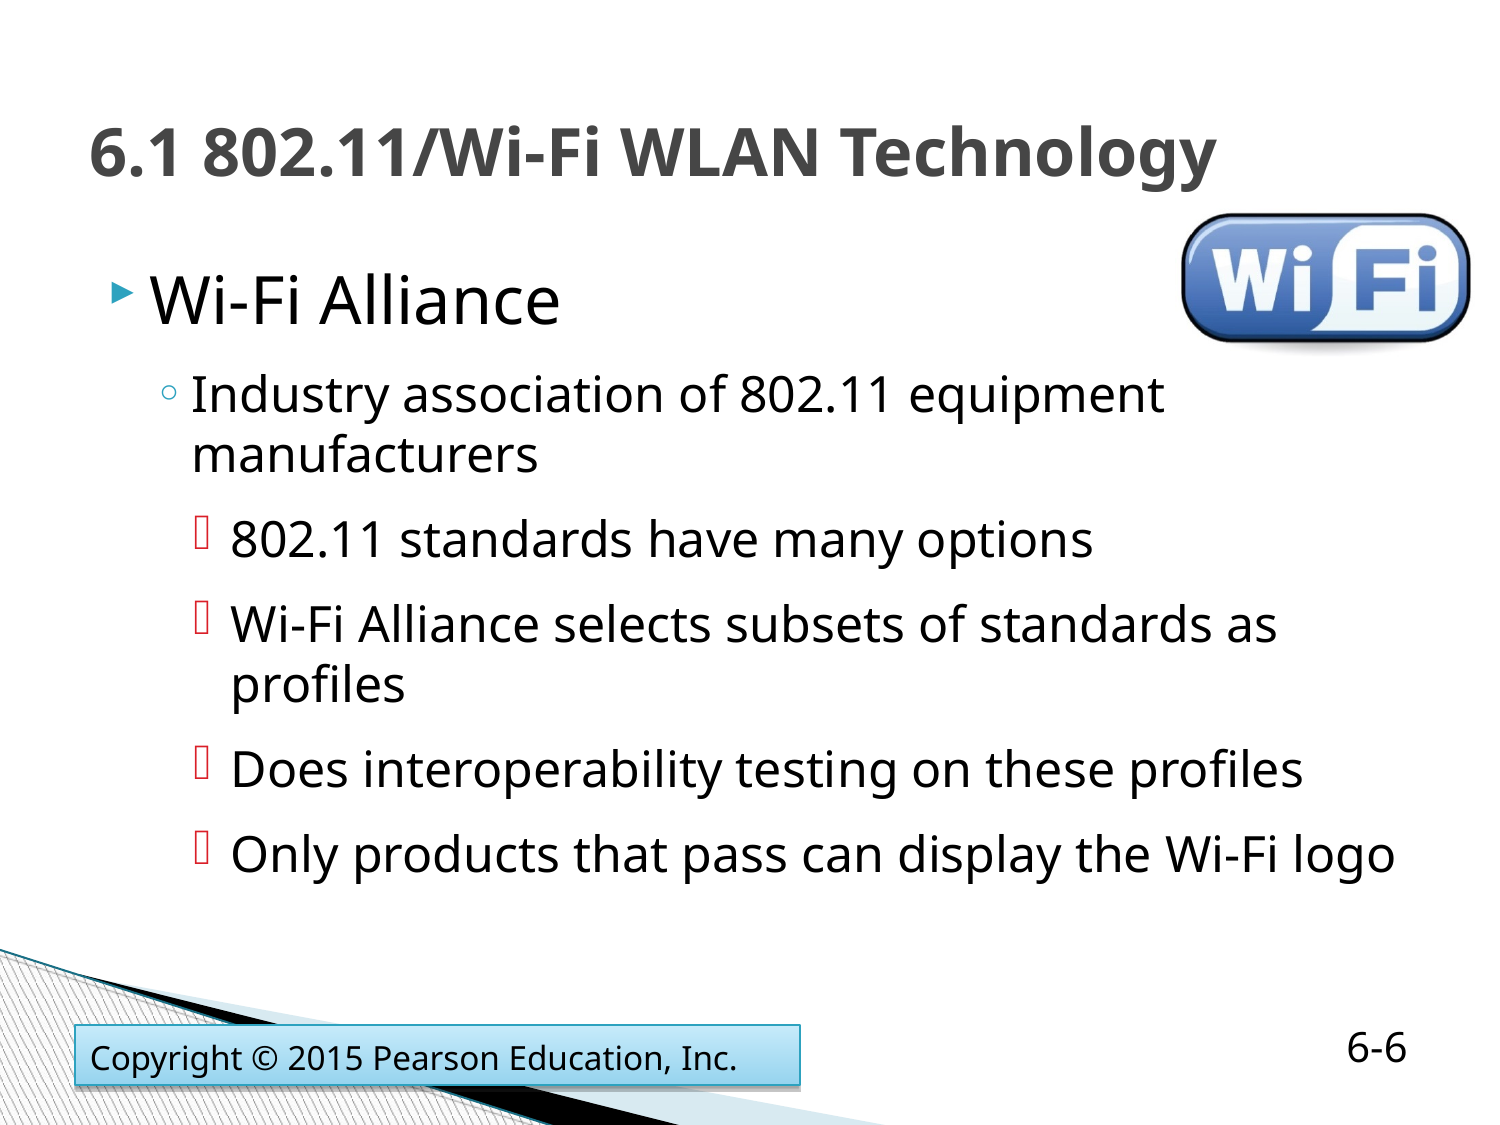

6.1 802.11/Wi-Fi WLAN Technology
# Wi-Fi Alliance
Industry association of 802.11 equipment manufacturers
802.11 standards have many options
Wi-Fi Alliance selects subsets of standards as profiles
Does interoperability testing on these profiles
Only products that pass can display the Wi-Fi logo
Copyright © 2015 Pearson Education, Inc.